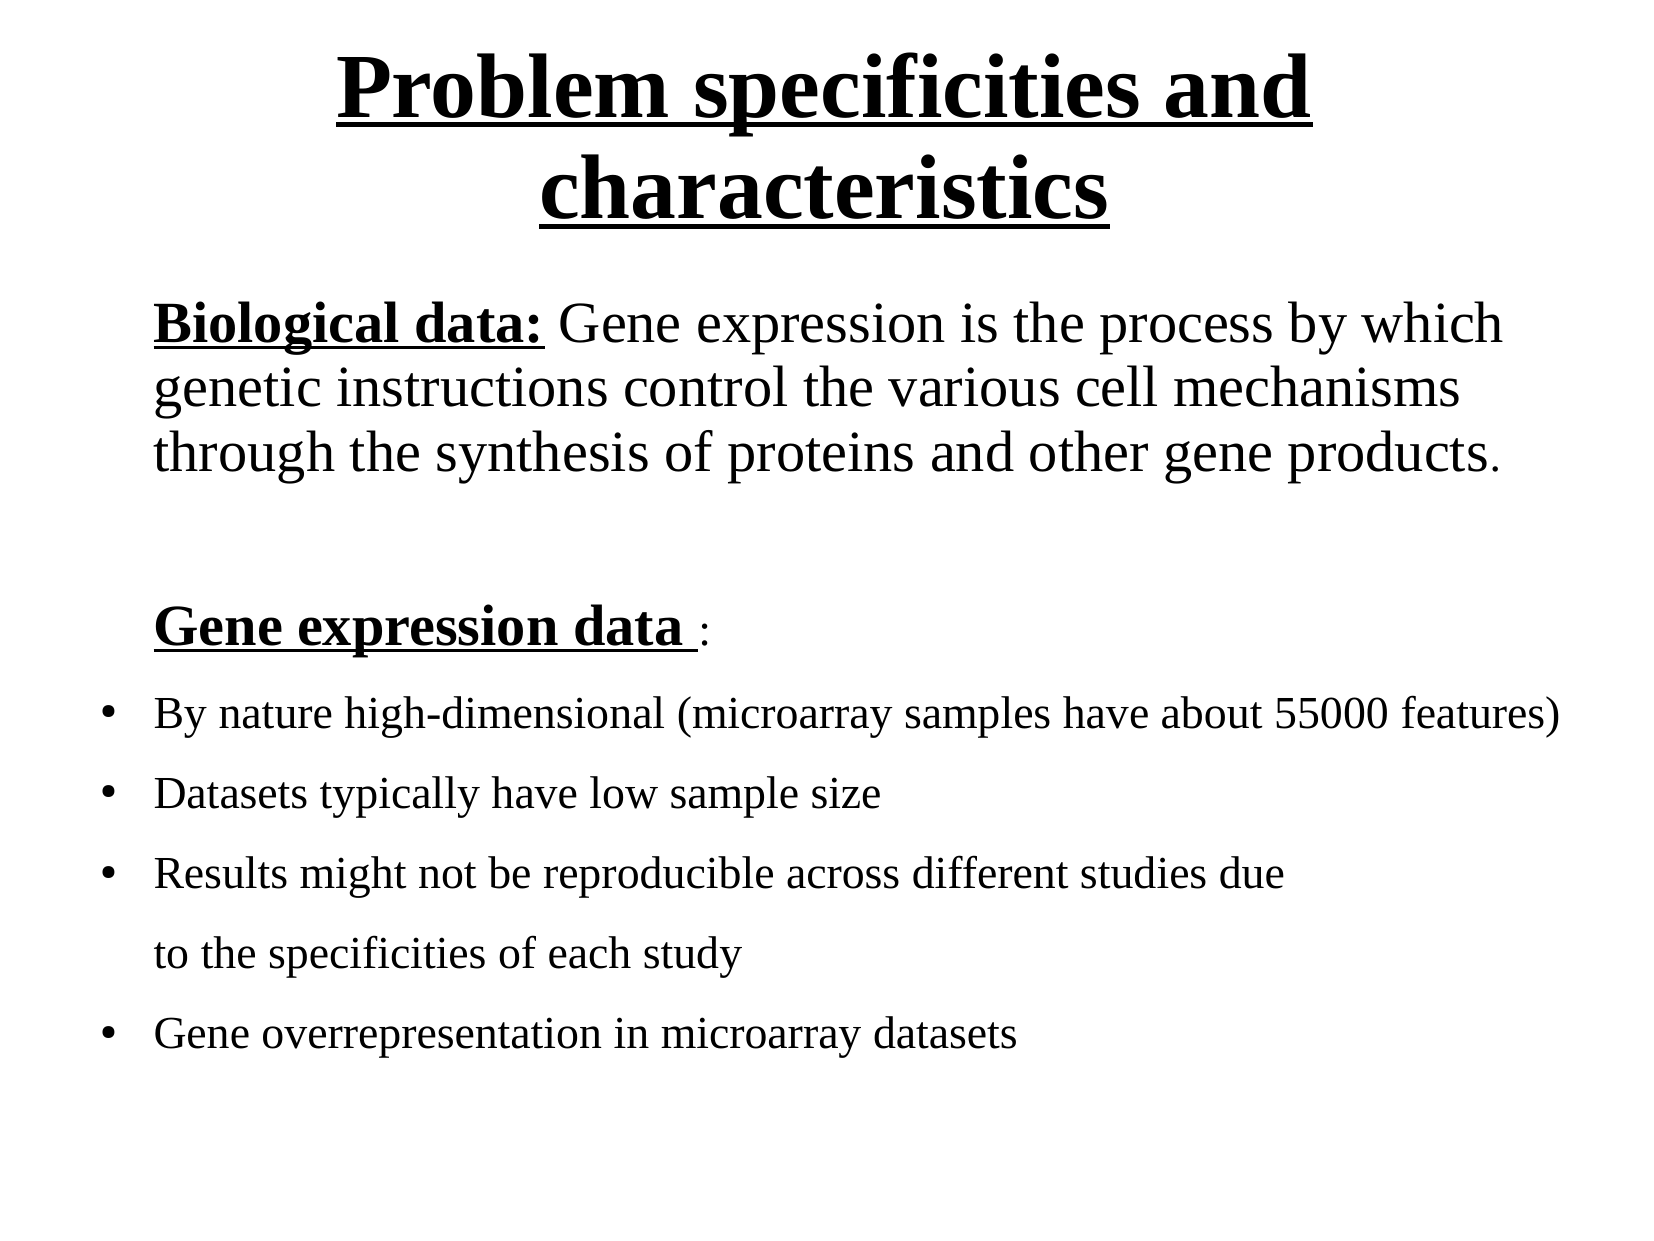

# Problem specificities and characteristics
Biological data: Gene expression is the process by which genetic instructions control the various cell mechanisms through the synthesis of proteins and other gene products.
Gene expression data :
By nature high-dimensional (microarray samples have about 55000 features)
Datasets typically have low sample size
Results might not be reproducible across different studies due
to the specificities of each study
Gene overrepresentation in microarray datasets